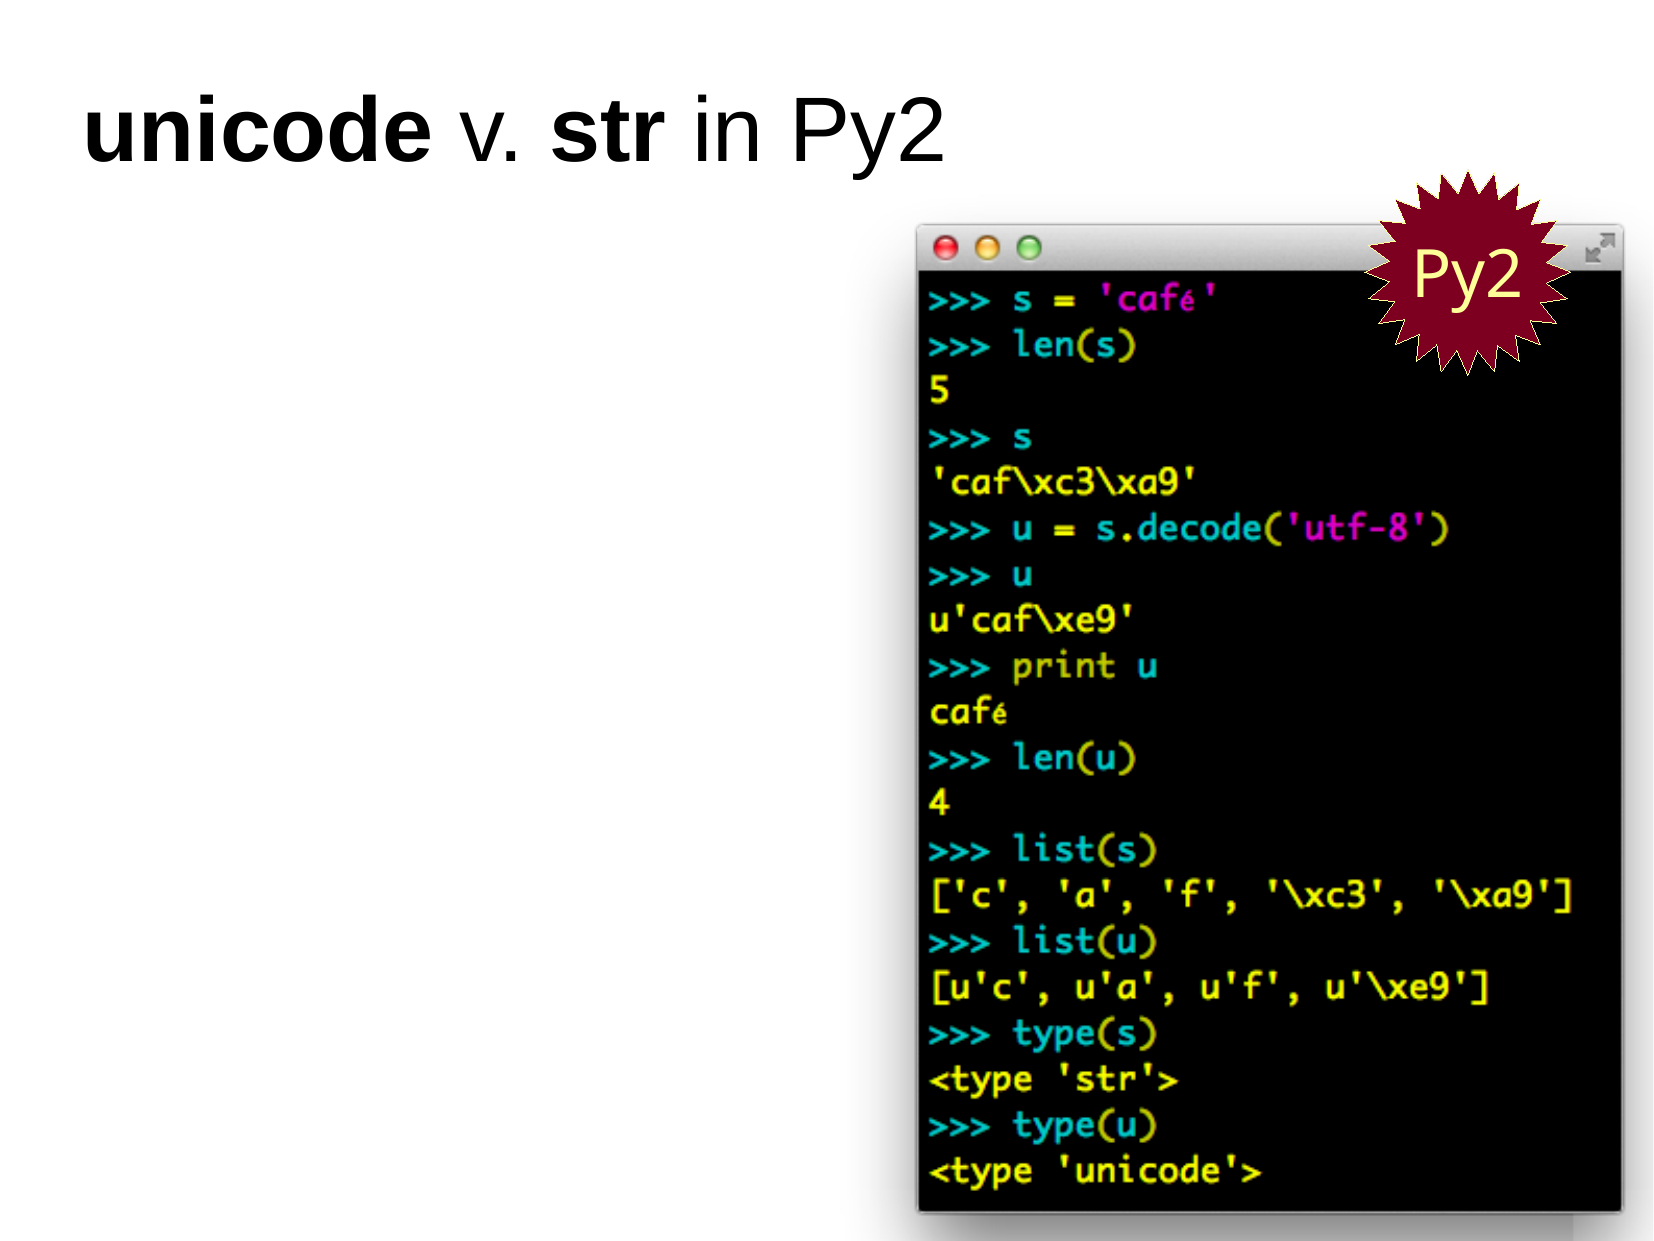

# unicode v. str in Py2
Py2